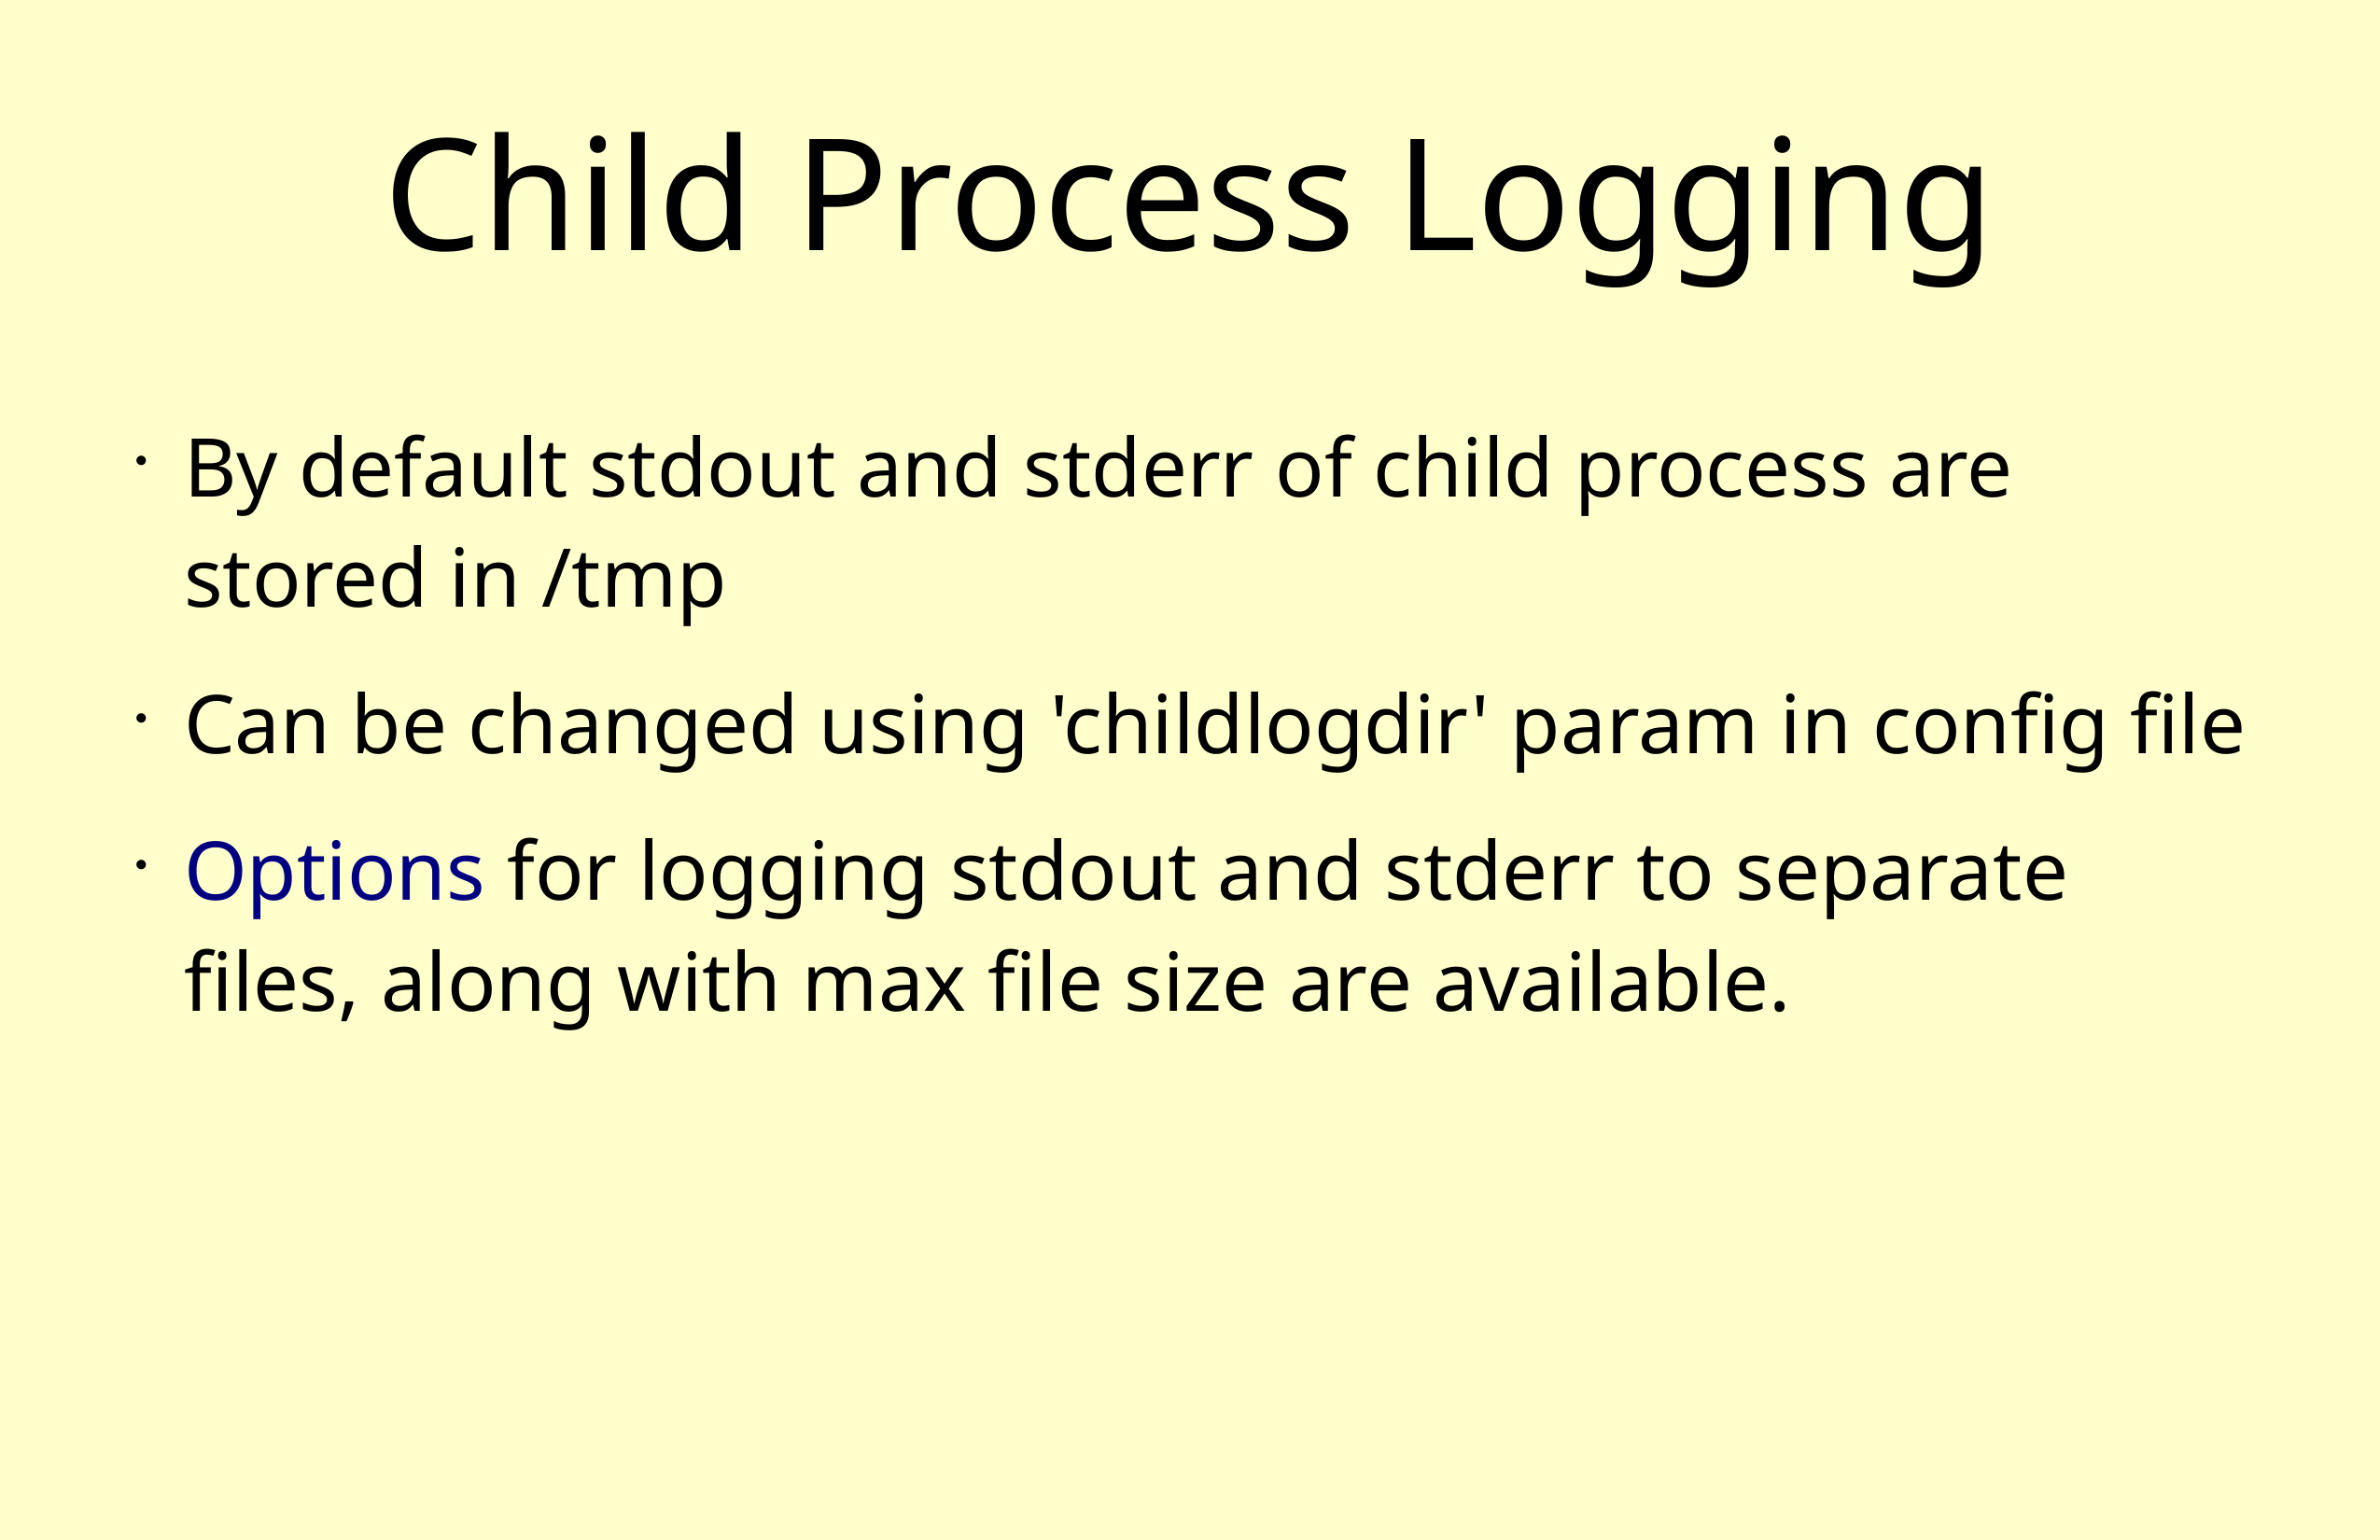

# Child Process Logging
By default stdout and stderr of child process are stored in /tmp
Can be changed using 'childlogdir' param in config file
Options for logging stdout and stderr to separate files, along with max file size are available.